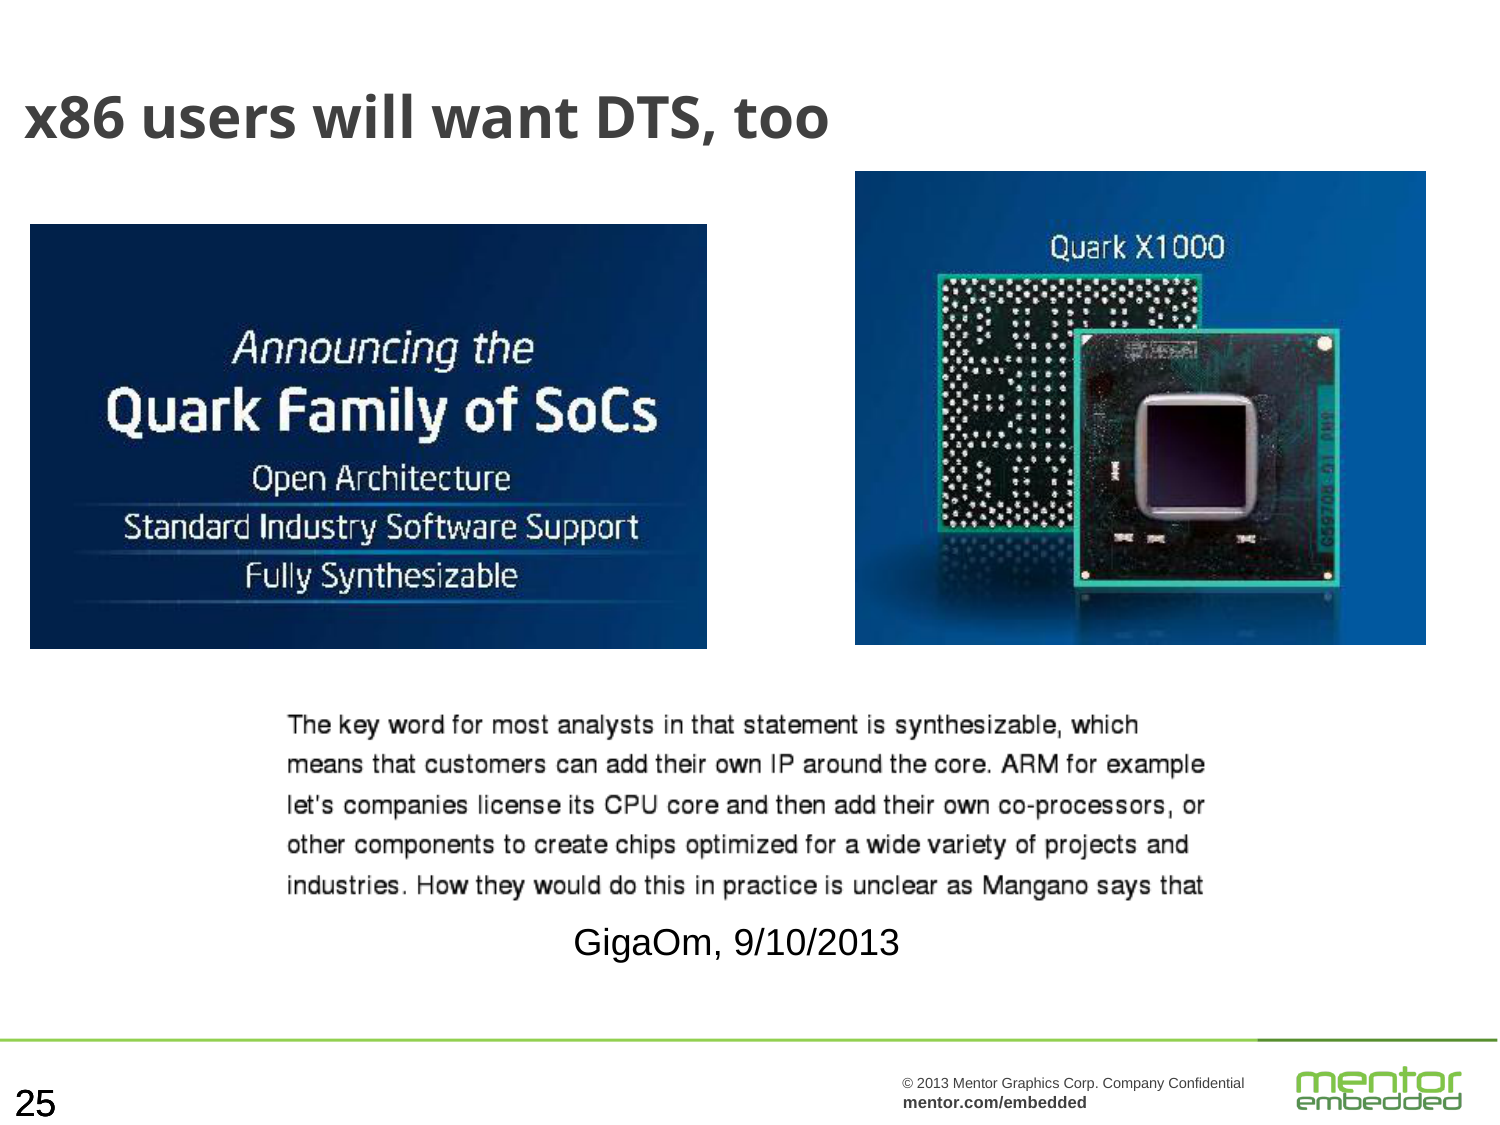

# x86 users will want DTS, too
GigaOm, 9/10/2013